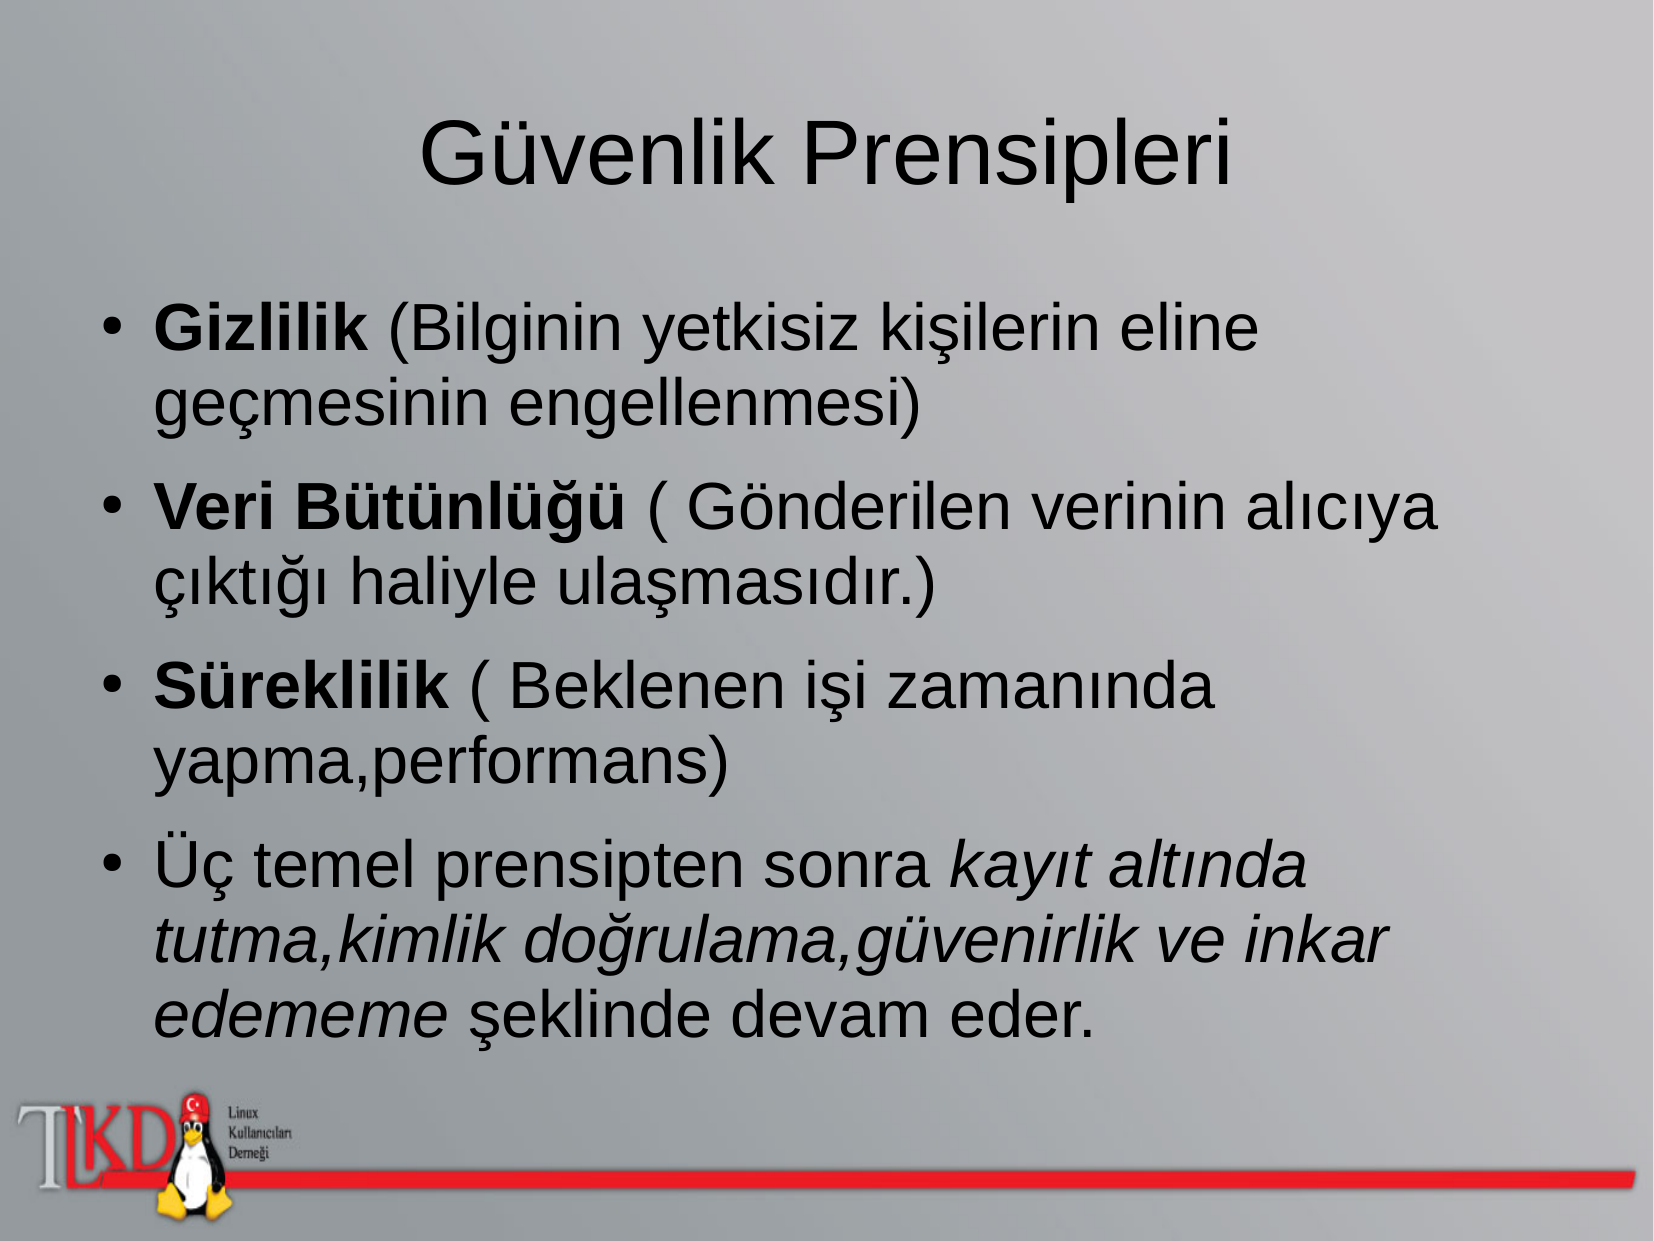

# Güvenlik Prensipleri
Gizlilik (Bilginin yetkisiz kişilerin eline geçmesinin engellenmesi)
Veri Bütünlüğü ( Gönderilen verinin alıcıya çıktığı haliyle ulaşmasıdır.)
Süreklilik ( Beklenen işi zamanında yapma,performans)
Üç temel prensipten sonra kayıt altında tutma,kimlik doğrulama,güvenirlik ve inkar edememe şeklinde devam eder.